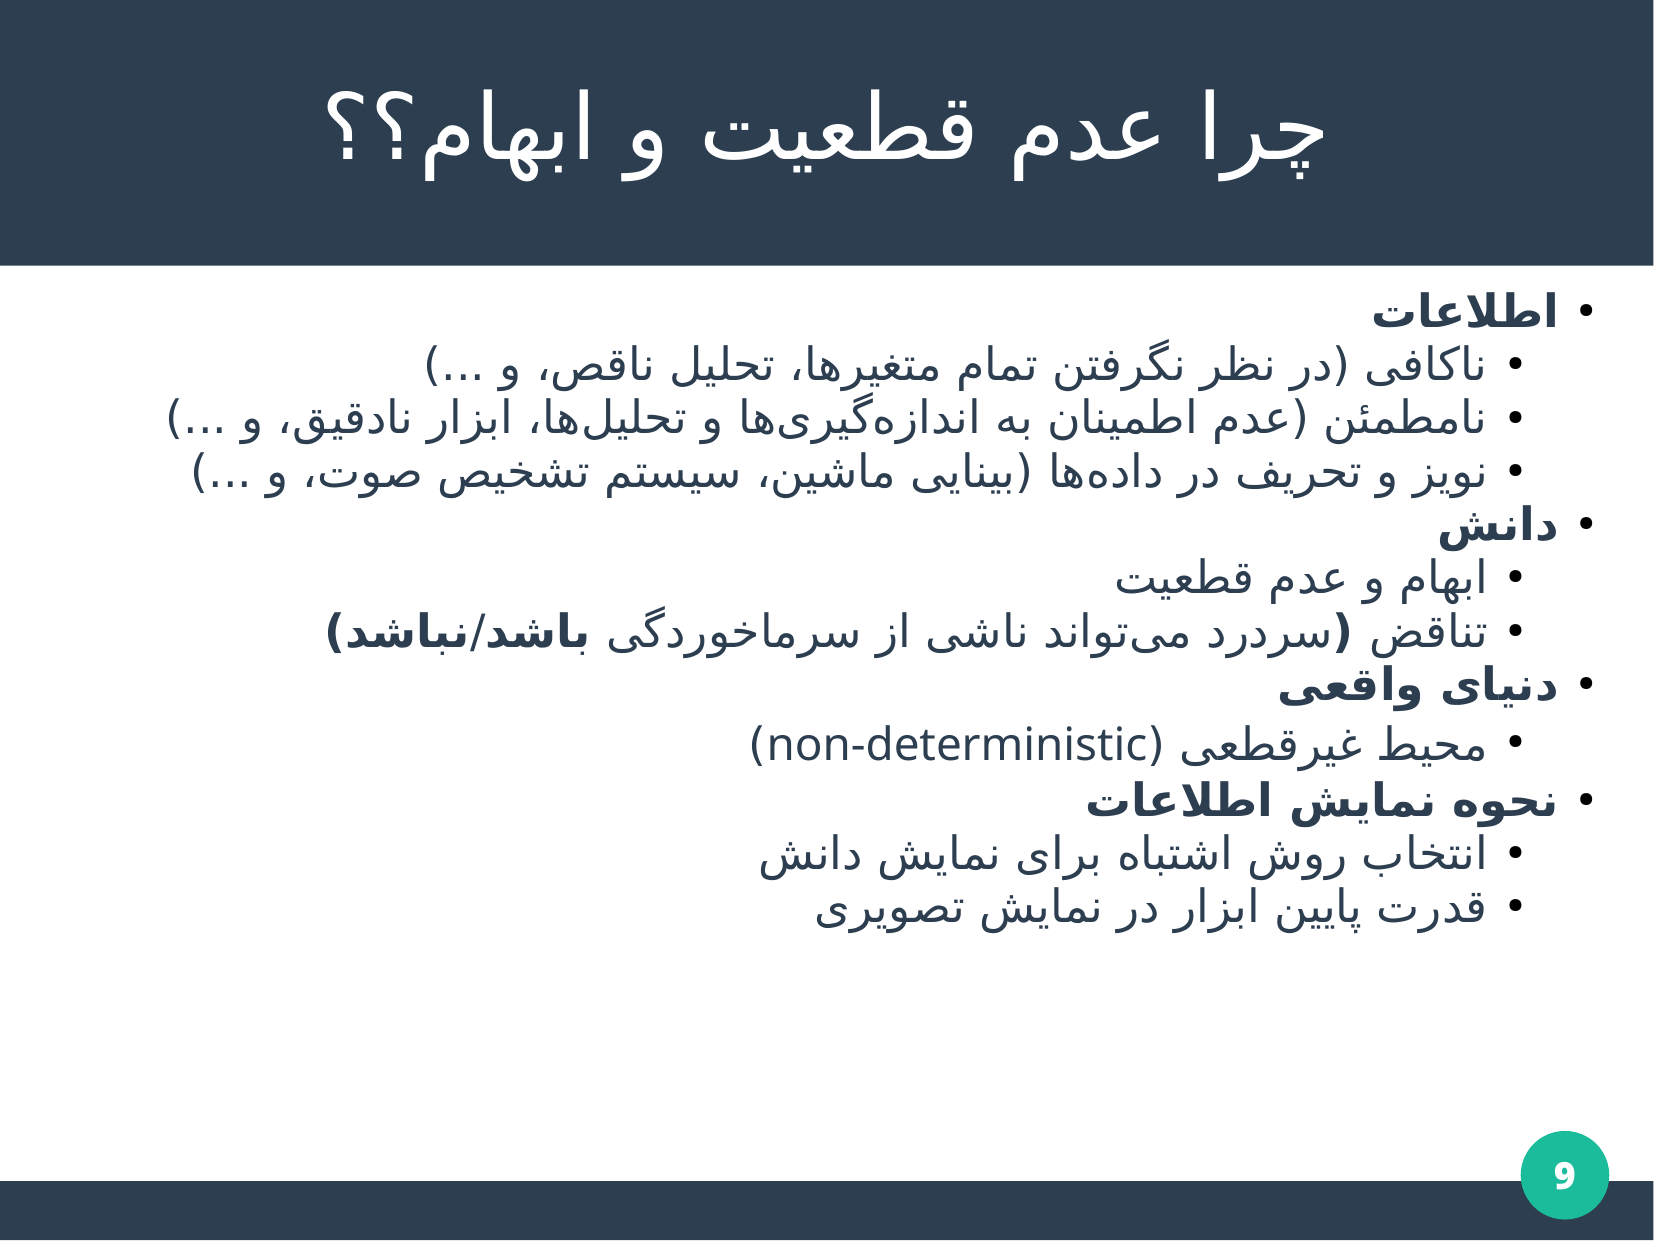

# چرا عدم قطعیت و ابهام؟؟
اطلاعات
ناکافی (در نظر نگرفتن تمام متغیرها، تحلیل ناقص، و ...)
نامطمئن (عدم اطمینان به اندازه‌گیری‌ها و تحلیل‌ها، ابزار نادقیق، و ...)
نویز و تحریف در داده‌ها (بینایی ماشین، سیستم تشخیص صوت، و ...)
دانش
ابهام و عدم قطعیت
تناقض (سردرد می‌تواند ناشی از سرماخوردگی باشد/نباشد)
دنیای واقعی
محیط غیرقطعی (non-deterministic)
نحوه نمایش اطلاعات
انتخاب روش اشتباه برای نمایش دانش
قدرت پایین ابزار در نمایش تصویری
9